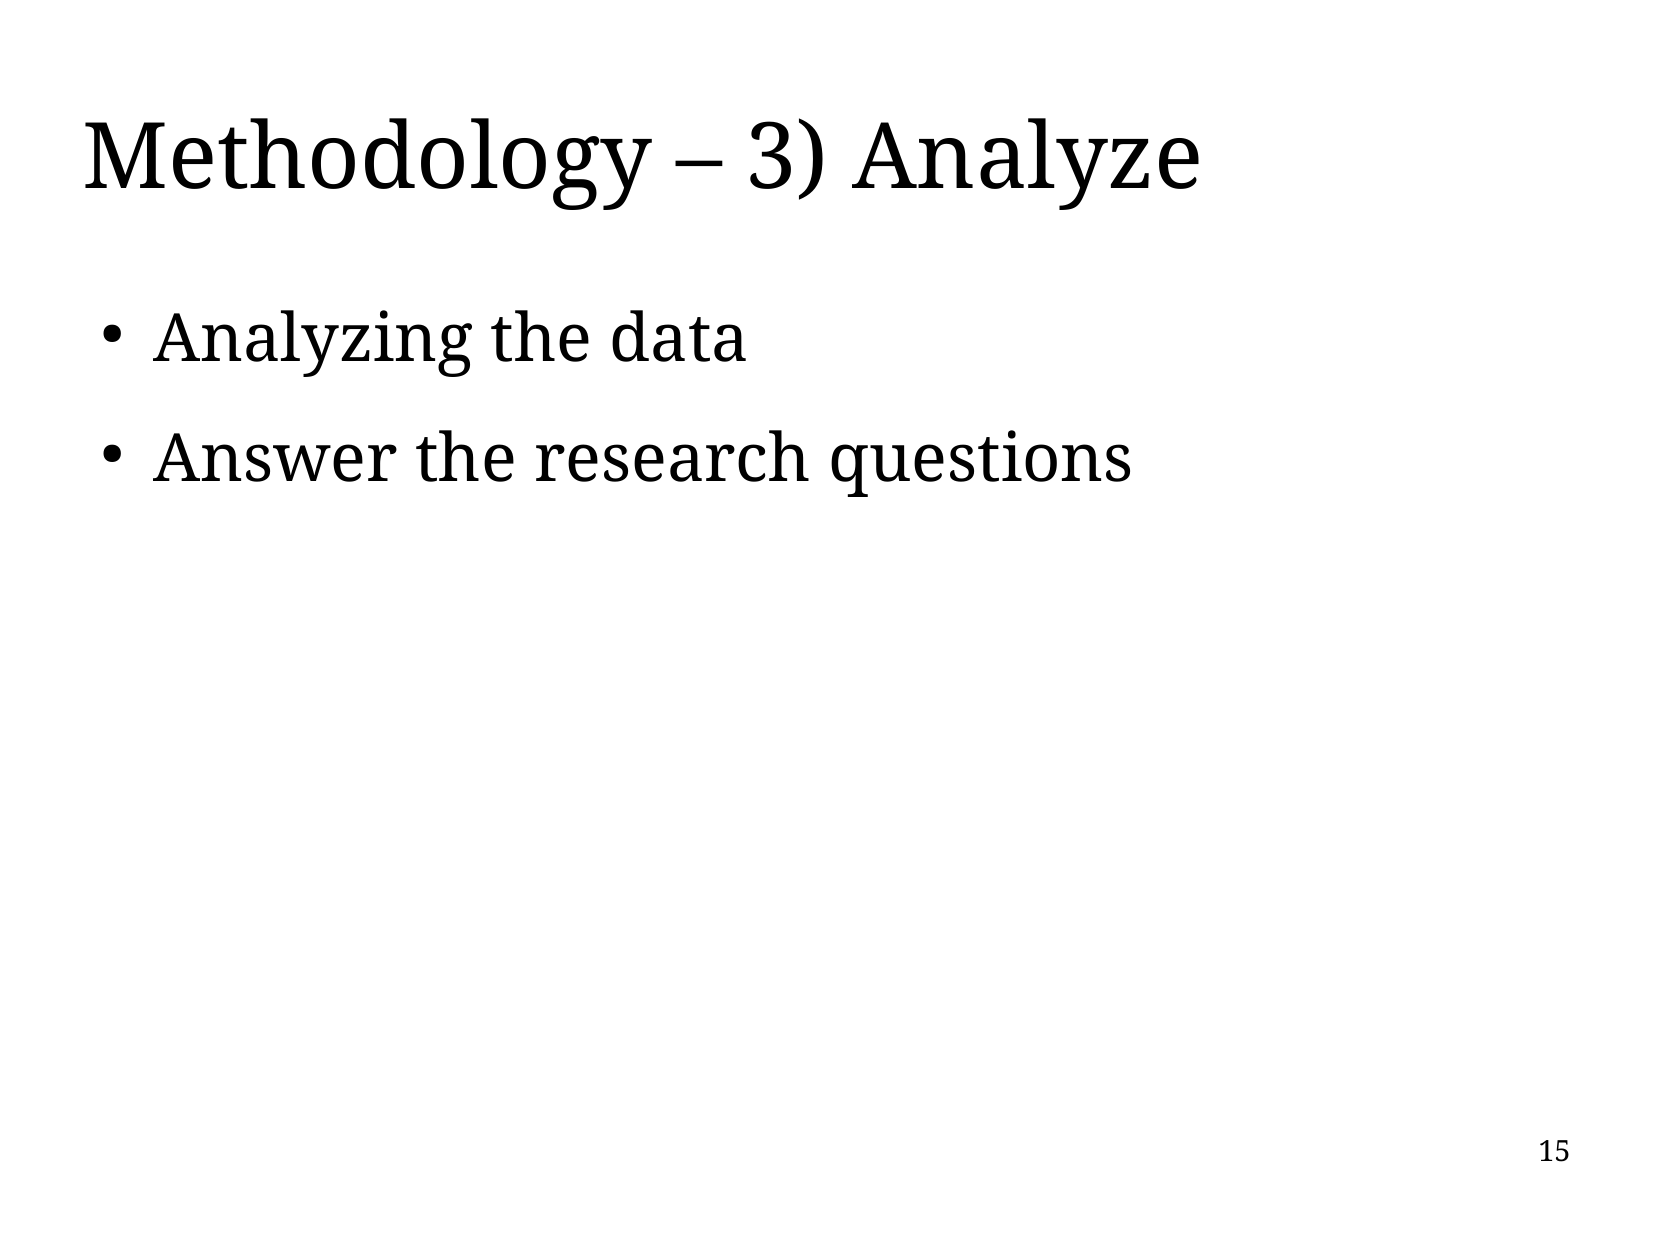

# Methodology – 3) Analyze
Analyzing the data
Answer the research questions
15